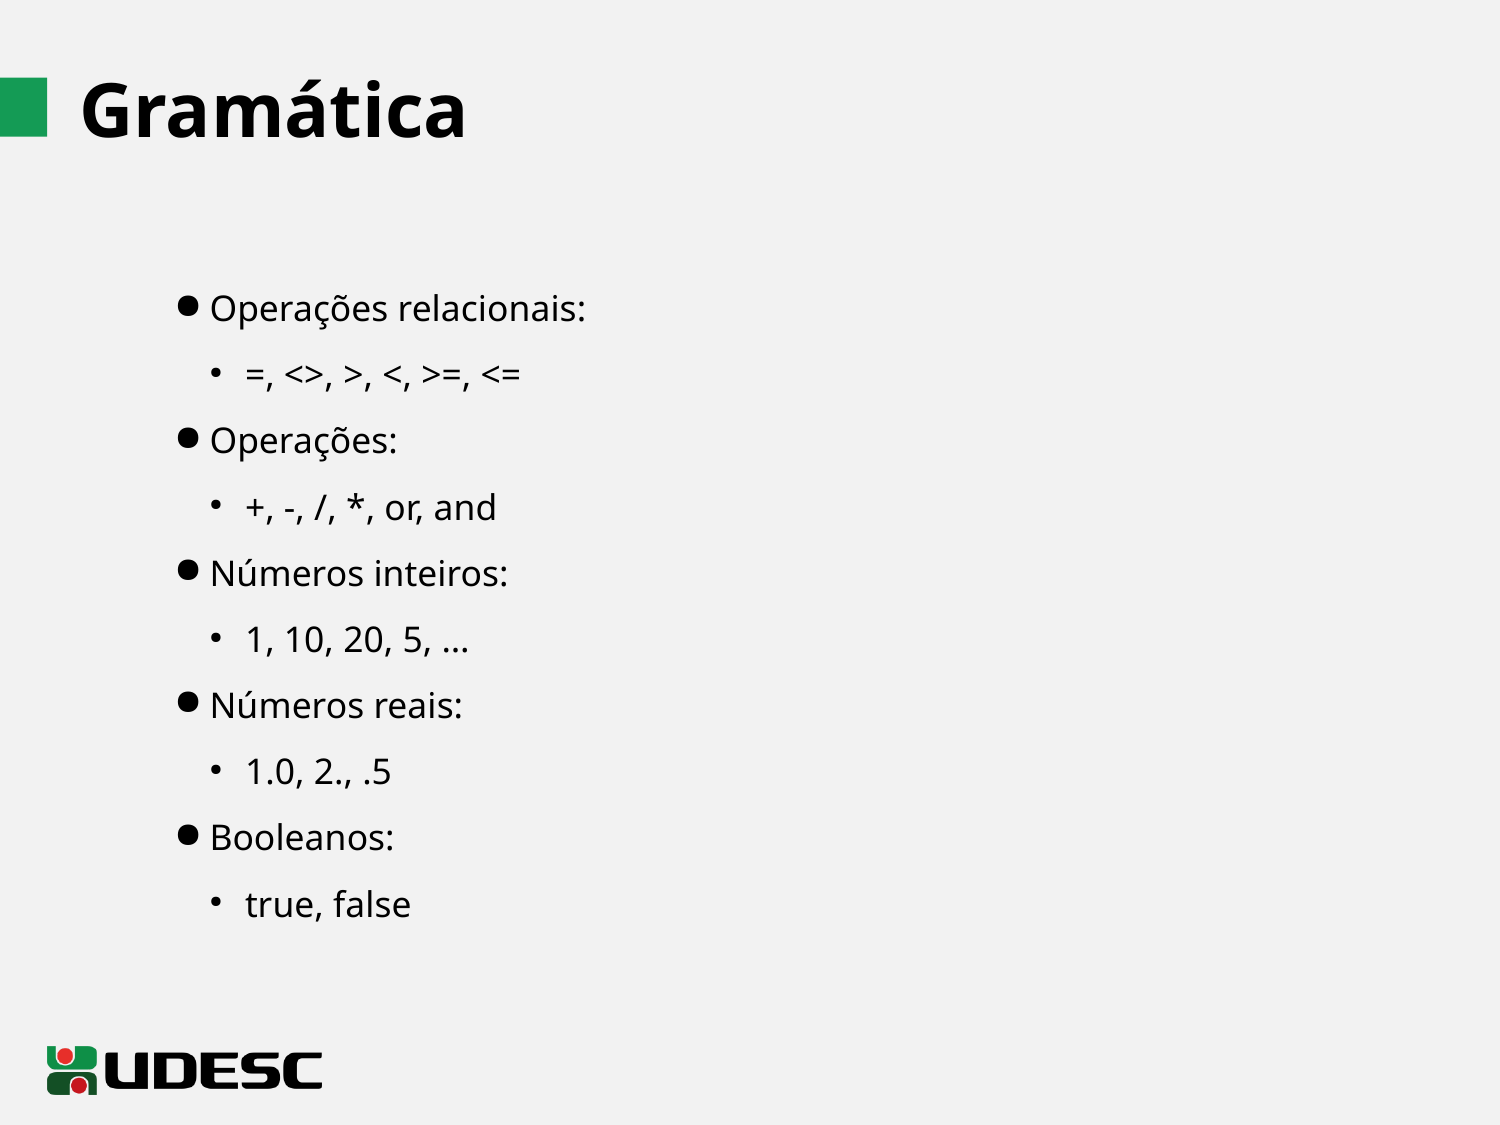

Gramática
Operações relacionais:
=, <>, >, <, >=, <=
Operações:
+, -, /, *, or, and
Números inteiros:
1, 10, 20, 5, …
Números reais:
1.0, 2., .5
Booleanos:
true, false